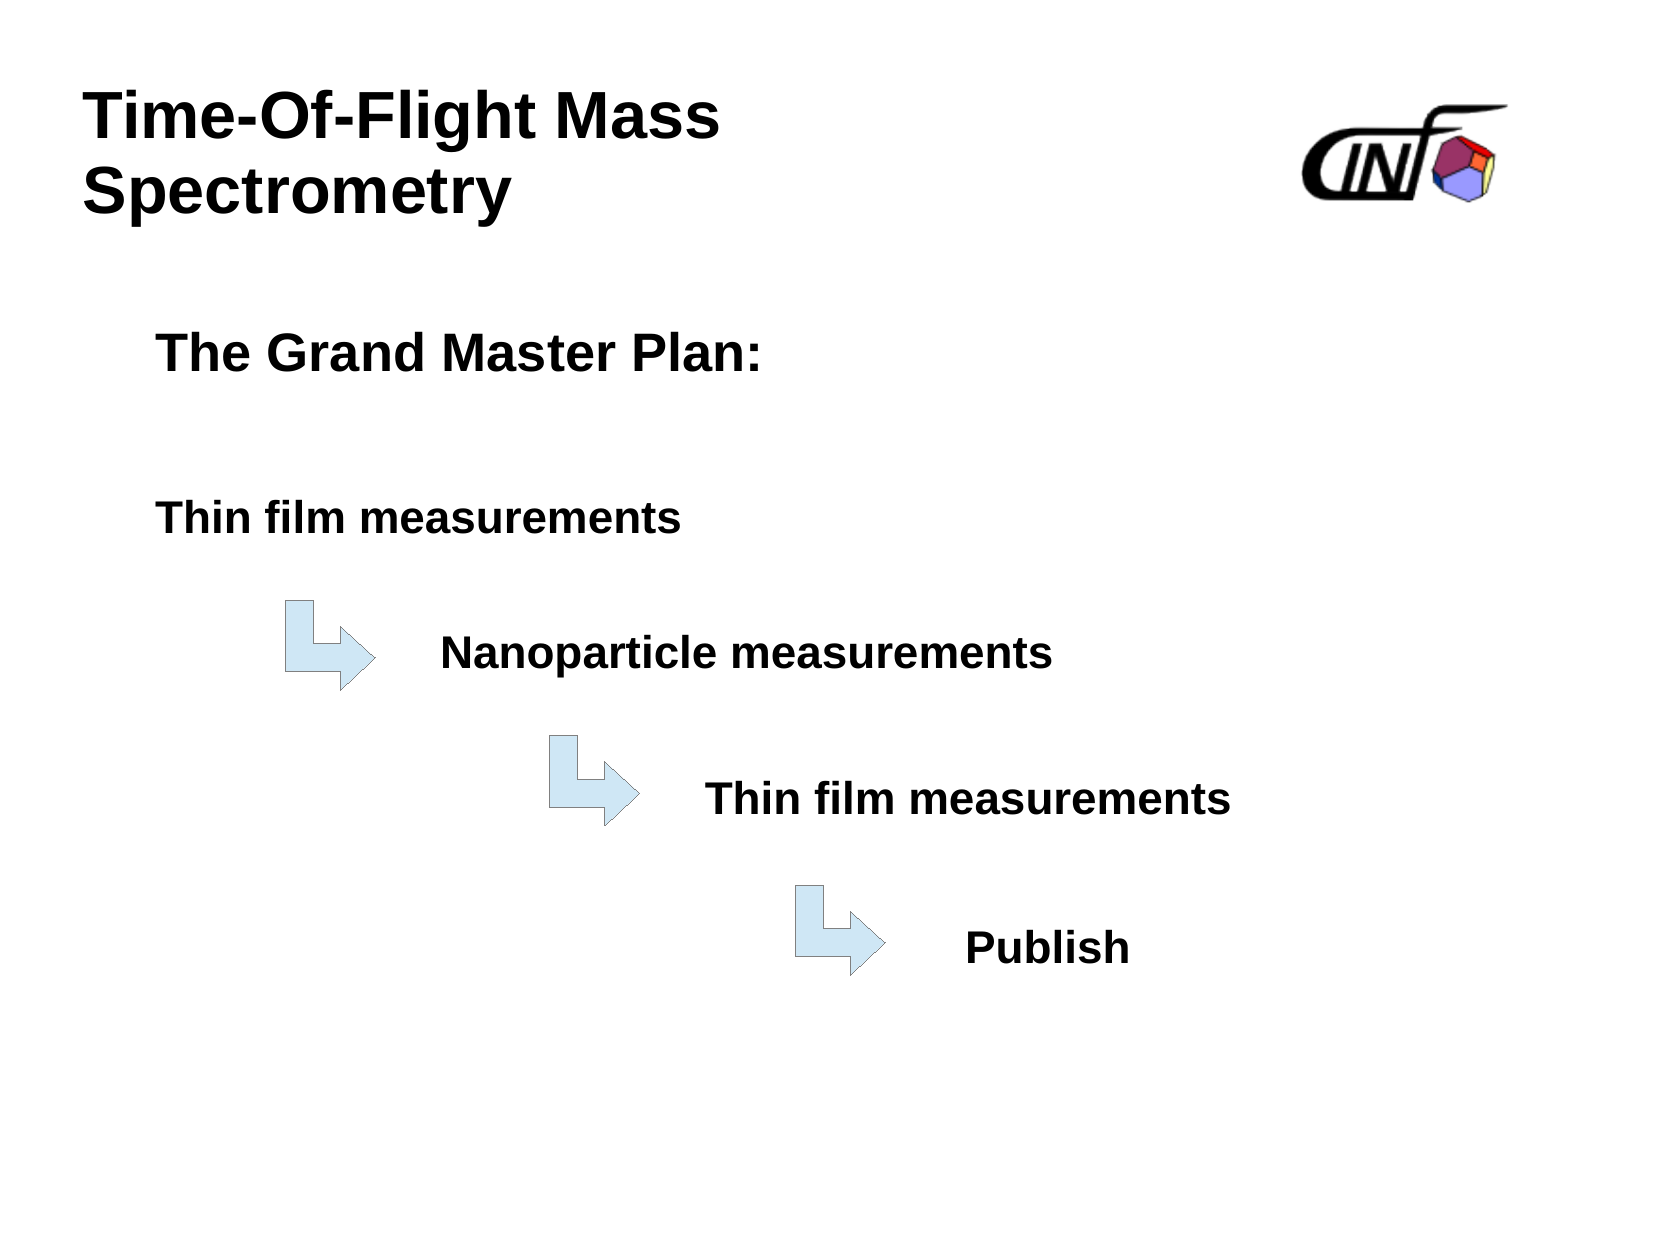

# Time-Of-Flight Mass Spectrometry
The Grand Master Plan:
Thin film measurements
Nanoparticle measurements
Thin film measurements
Publish